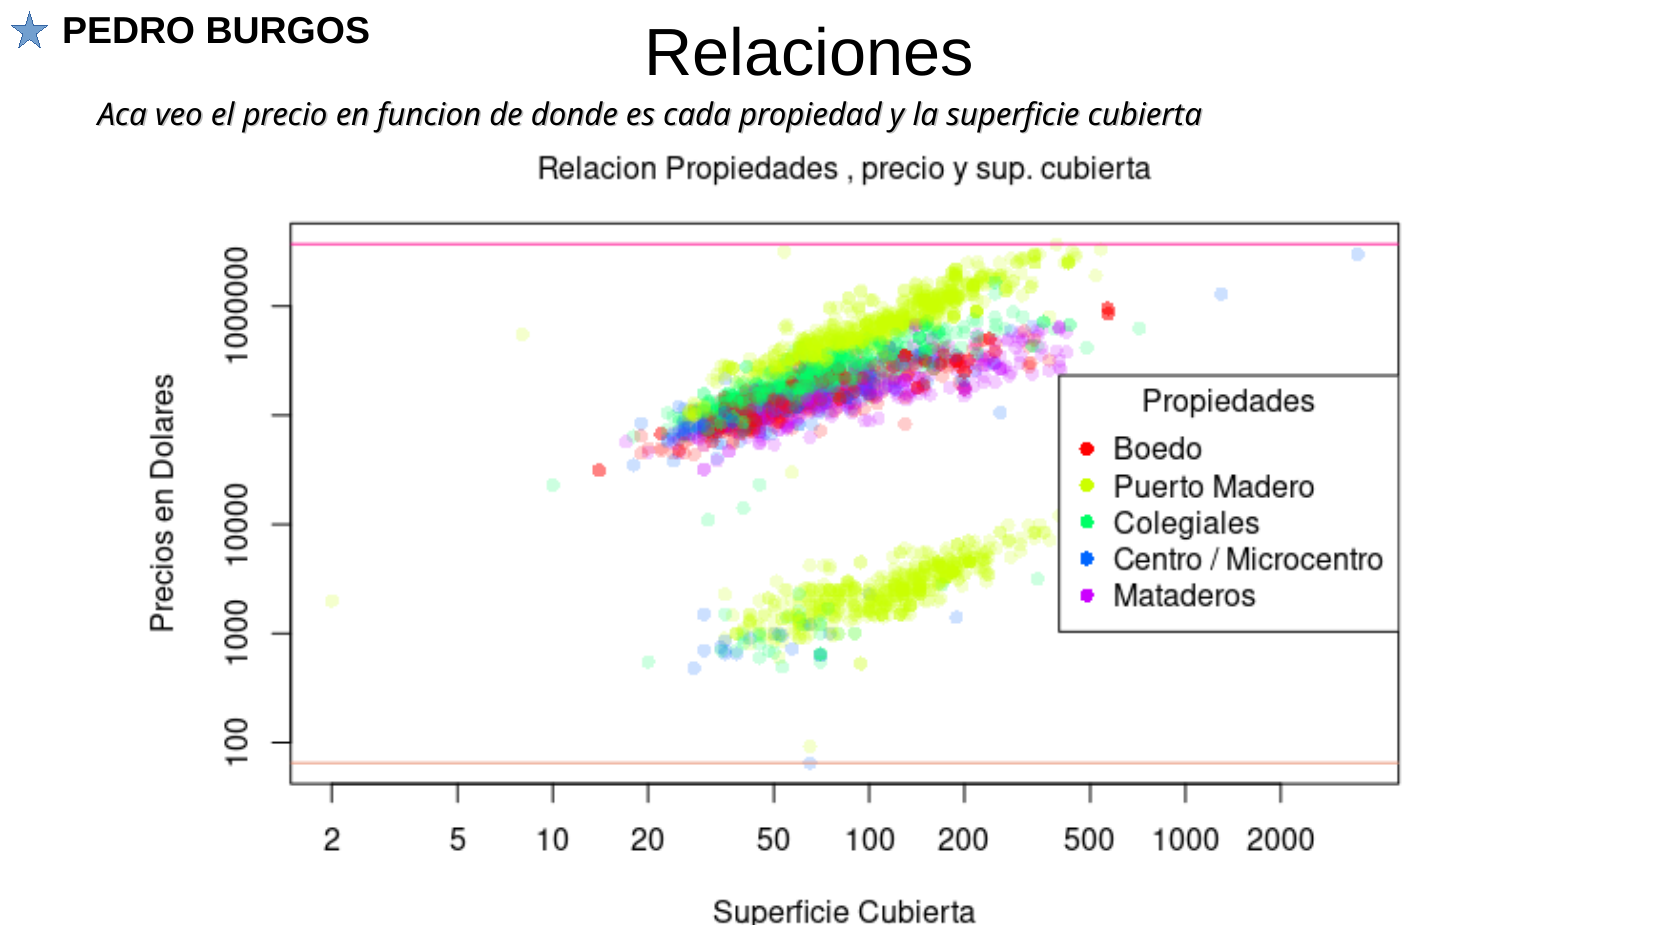

# Relaciones
PEDRO BURGOS
Aca veo el precio en funcion de donde es cada propiedad y la superficie cubierta